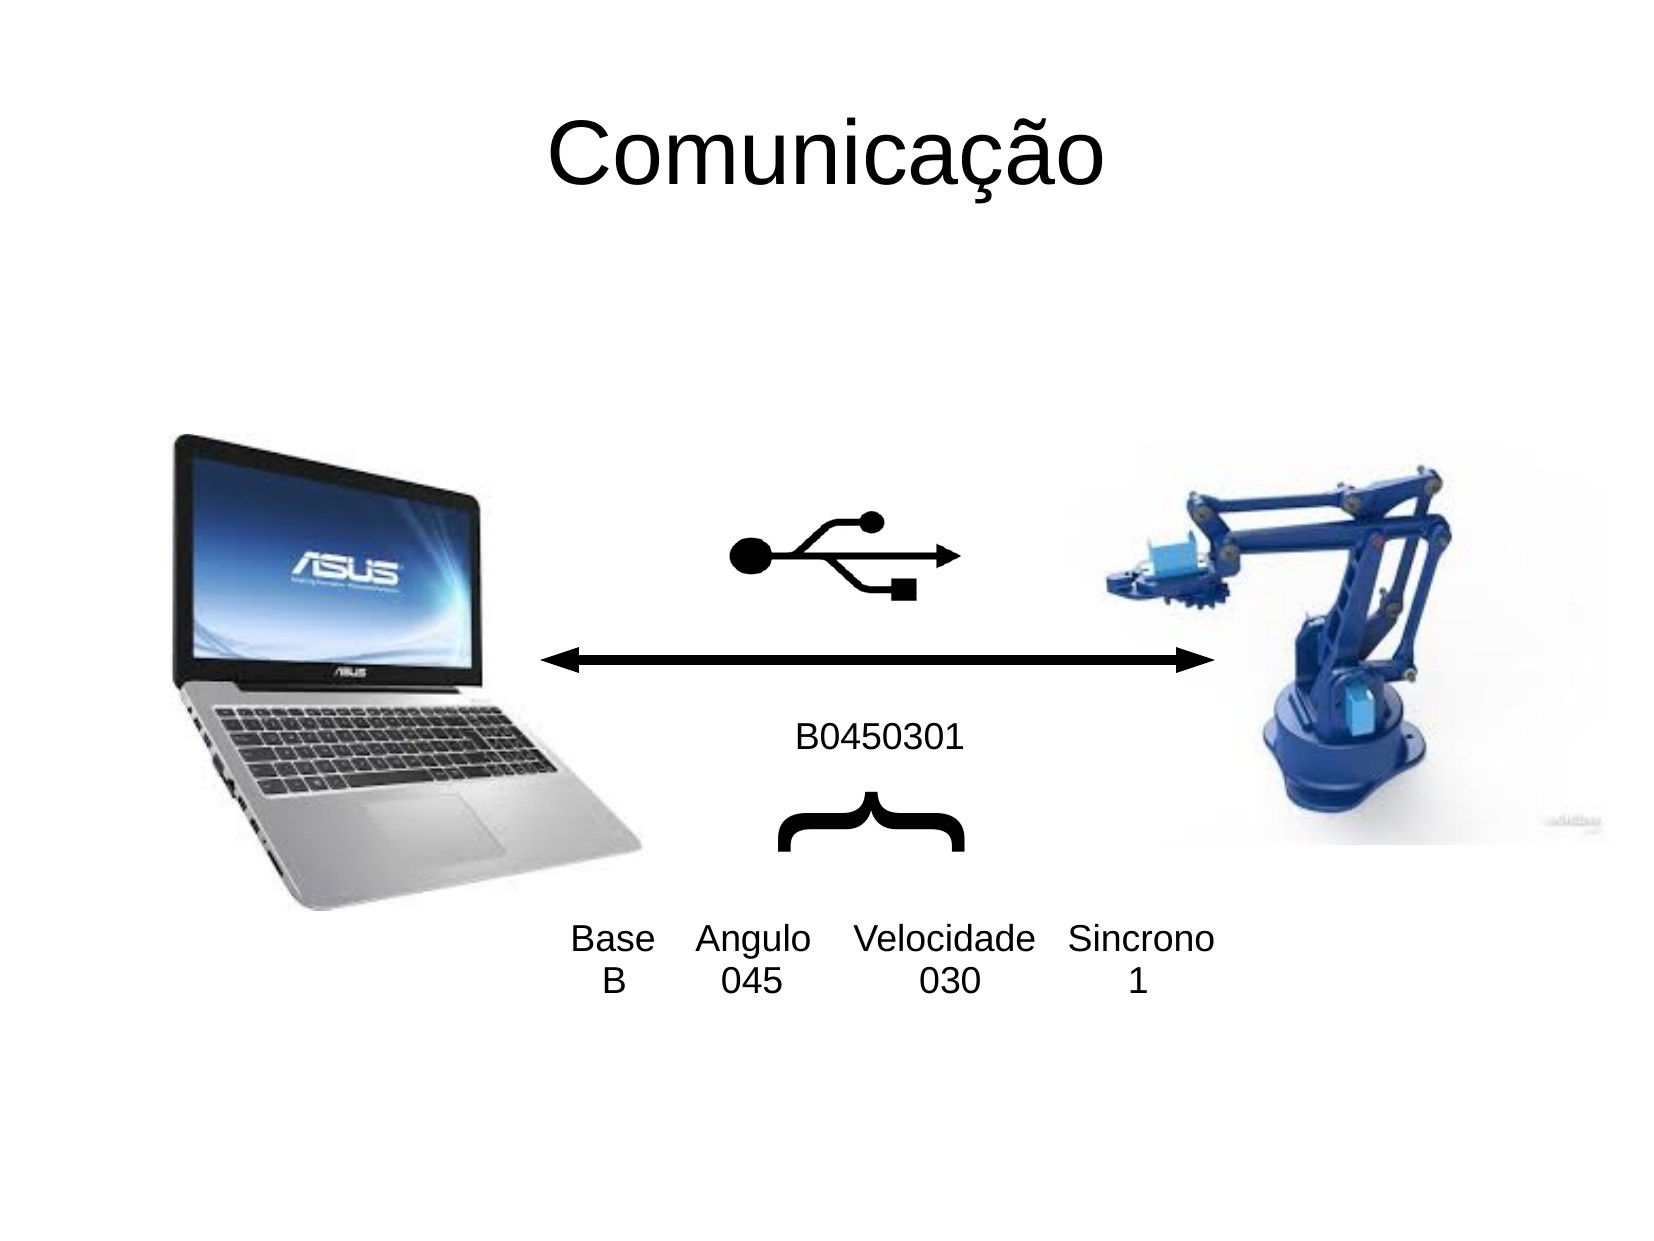

# Comunicação
}
B0450301
Base Angulo Velocidade Sincrono
 B 045 030 1